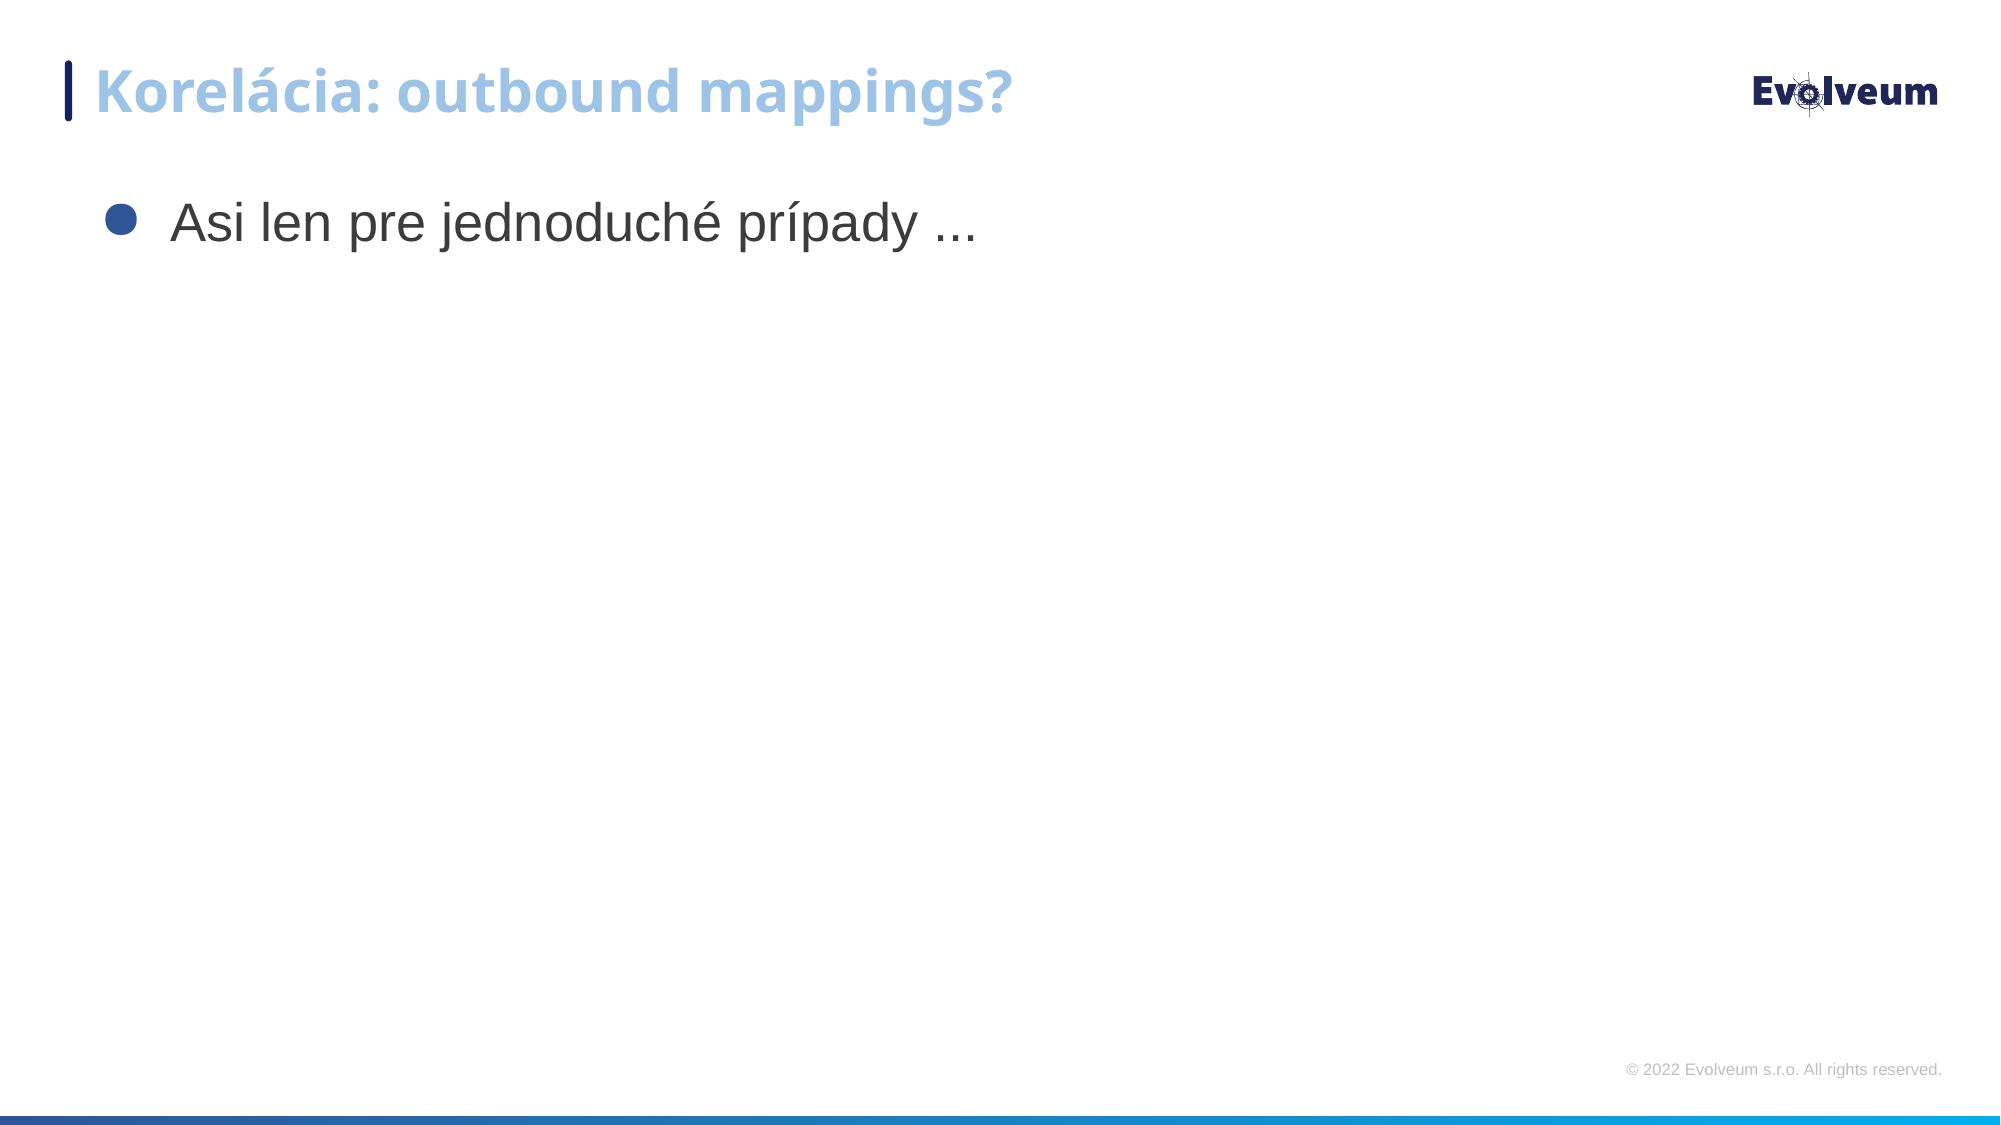

# Korelácia: outbound mappings?
Asi len pre jednoduché prípady ...